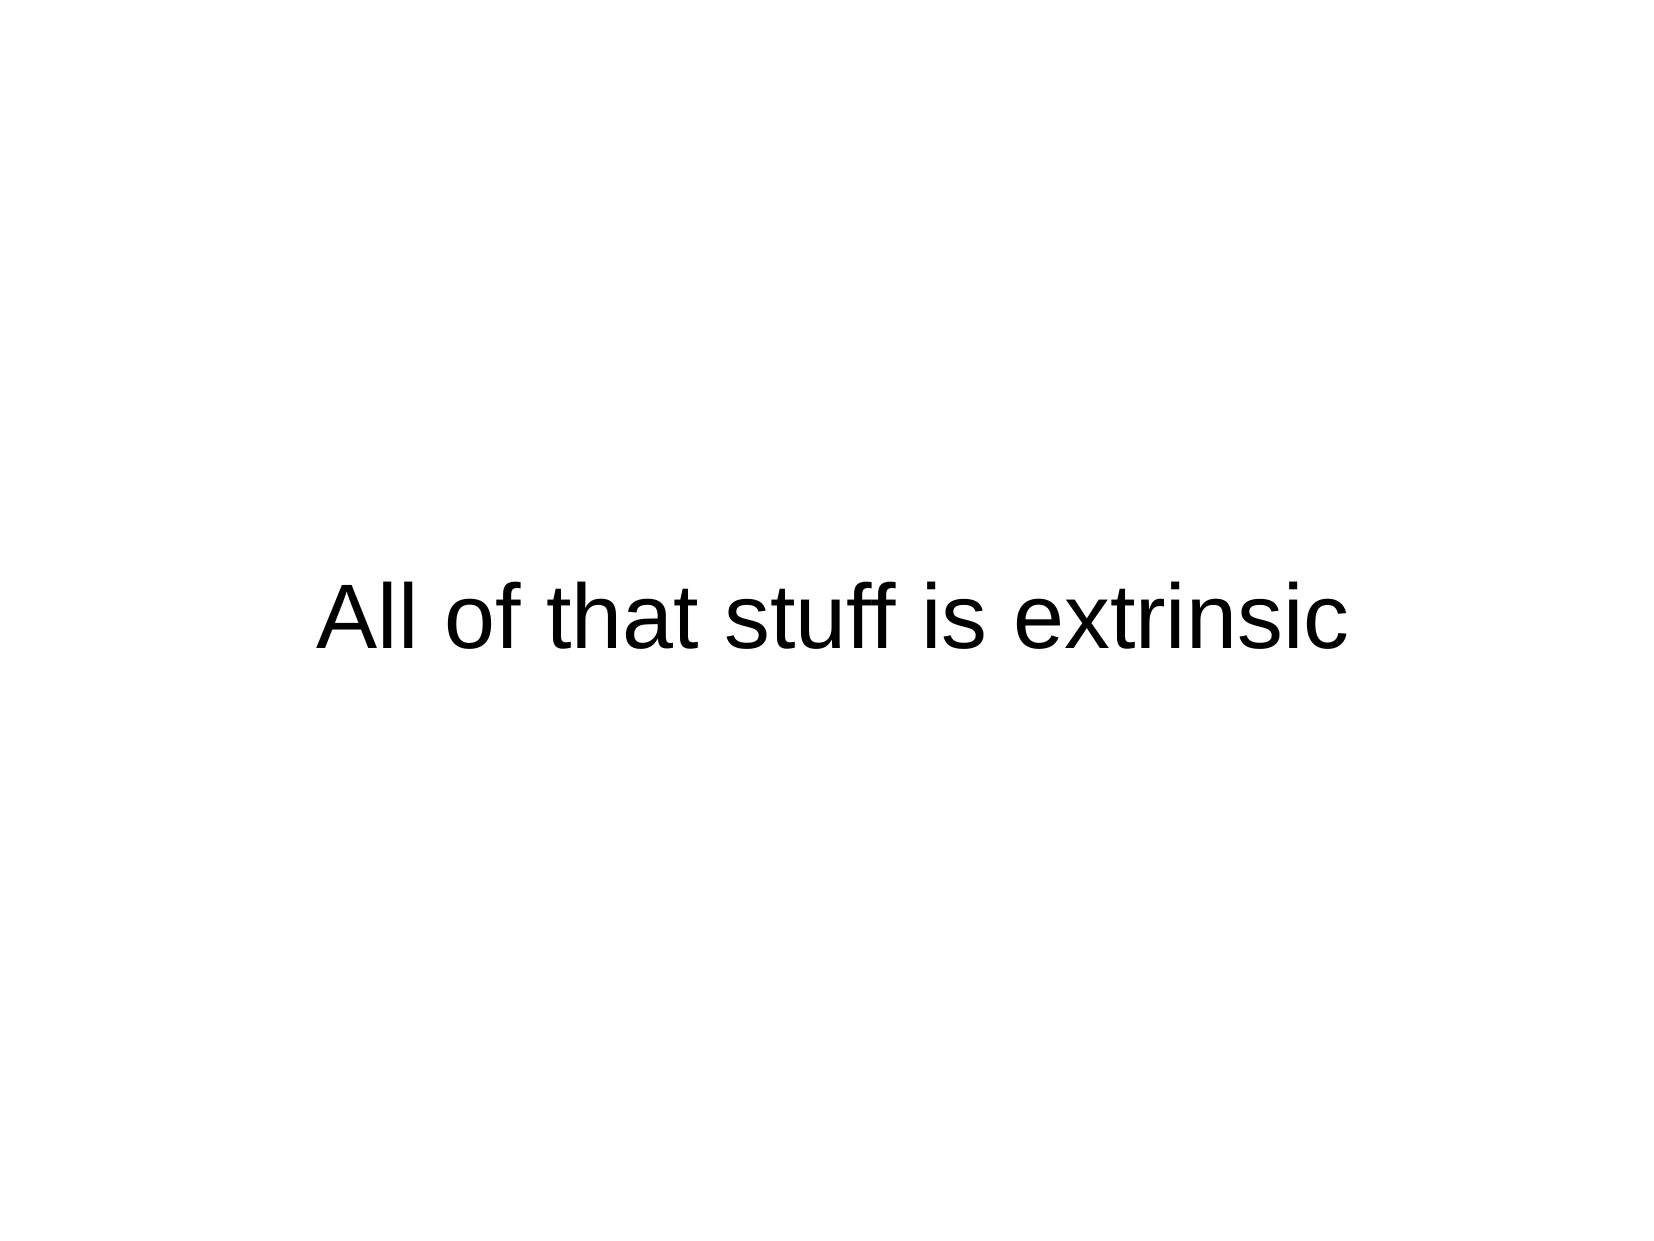

# All of that stuff is extrinsic